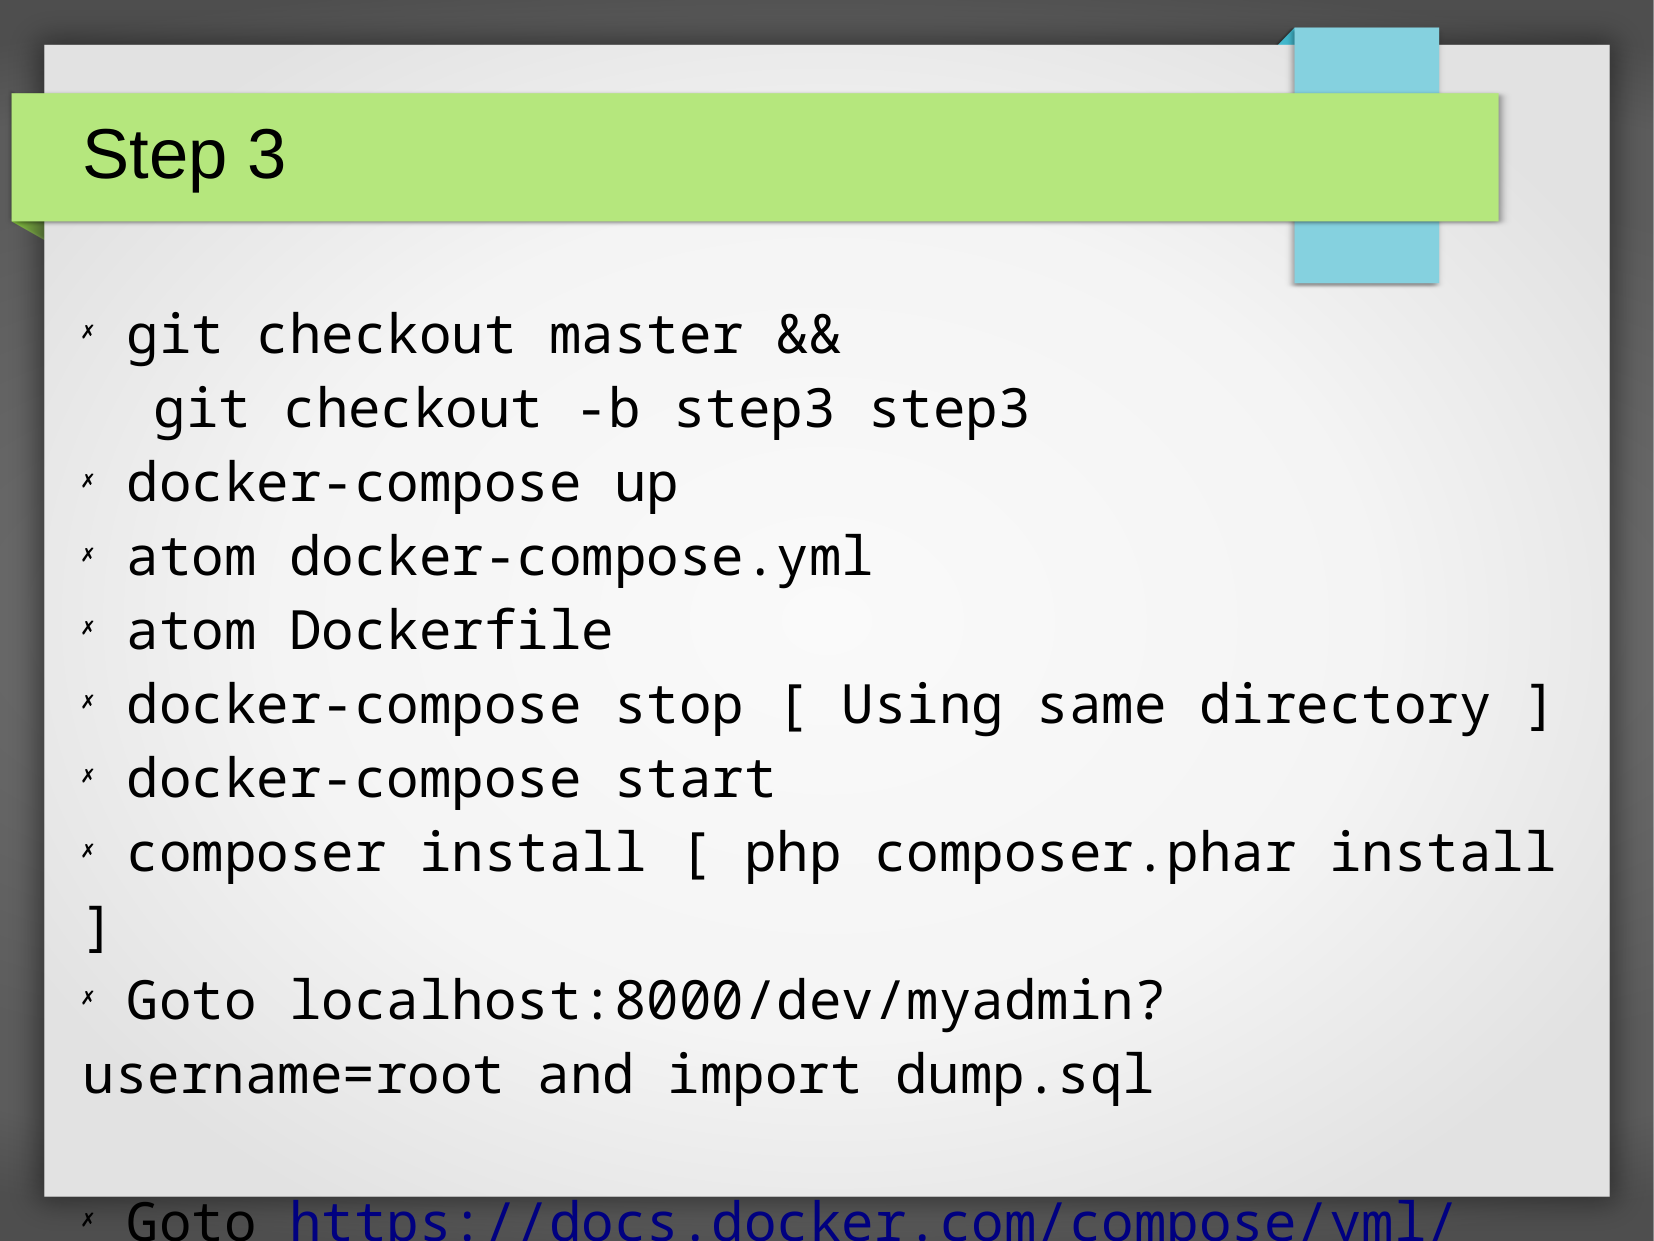

# Step 3
 git checkout master &&
git checkout -b step3 step3
 docker-compose up
 atom docker-compose.yml
 atom Dockerfile
 docker-compose stop [ Using same directory ]
 docker-compose start
 composer install [ php composer.phar install ]
 Goto localhost:8000/dev/myadmin?username=root and import dump.sql
 Goto https://docs.docker.com/compose/yml/ for complete reference